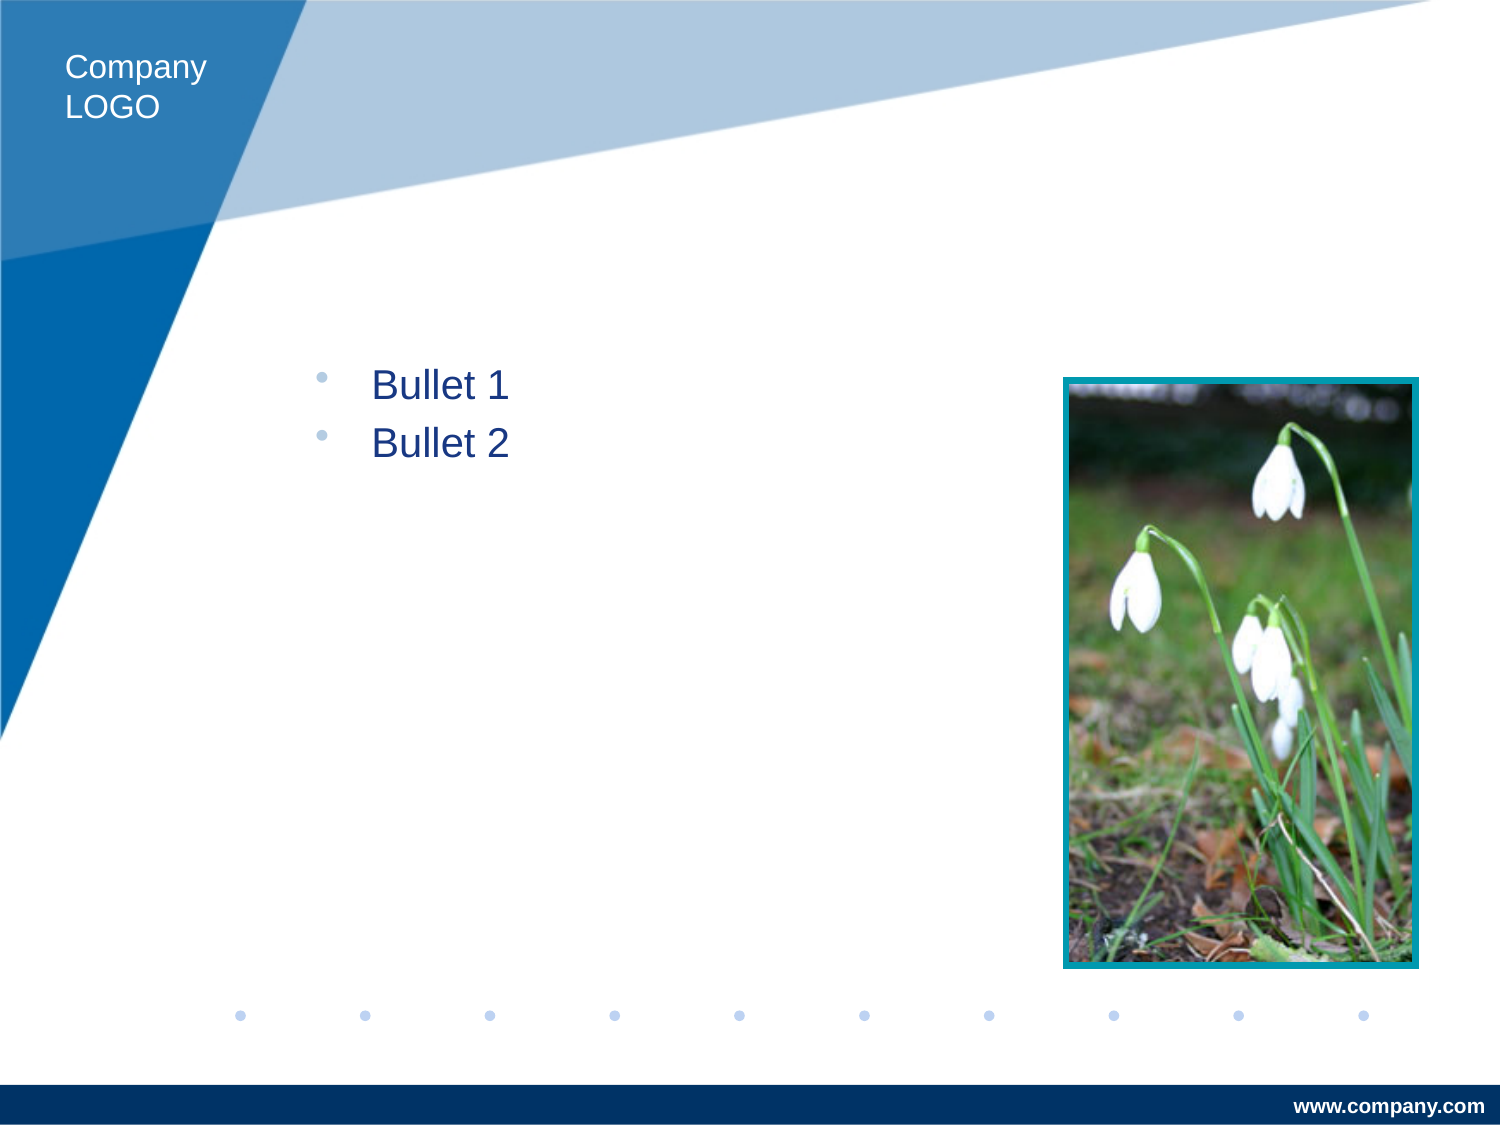

Company LOGO
# Picture slide
Bullet 1
Bullet 2